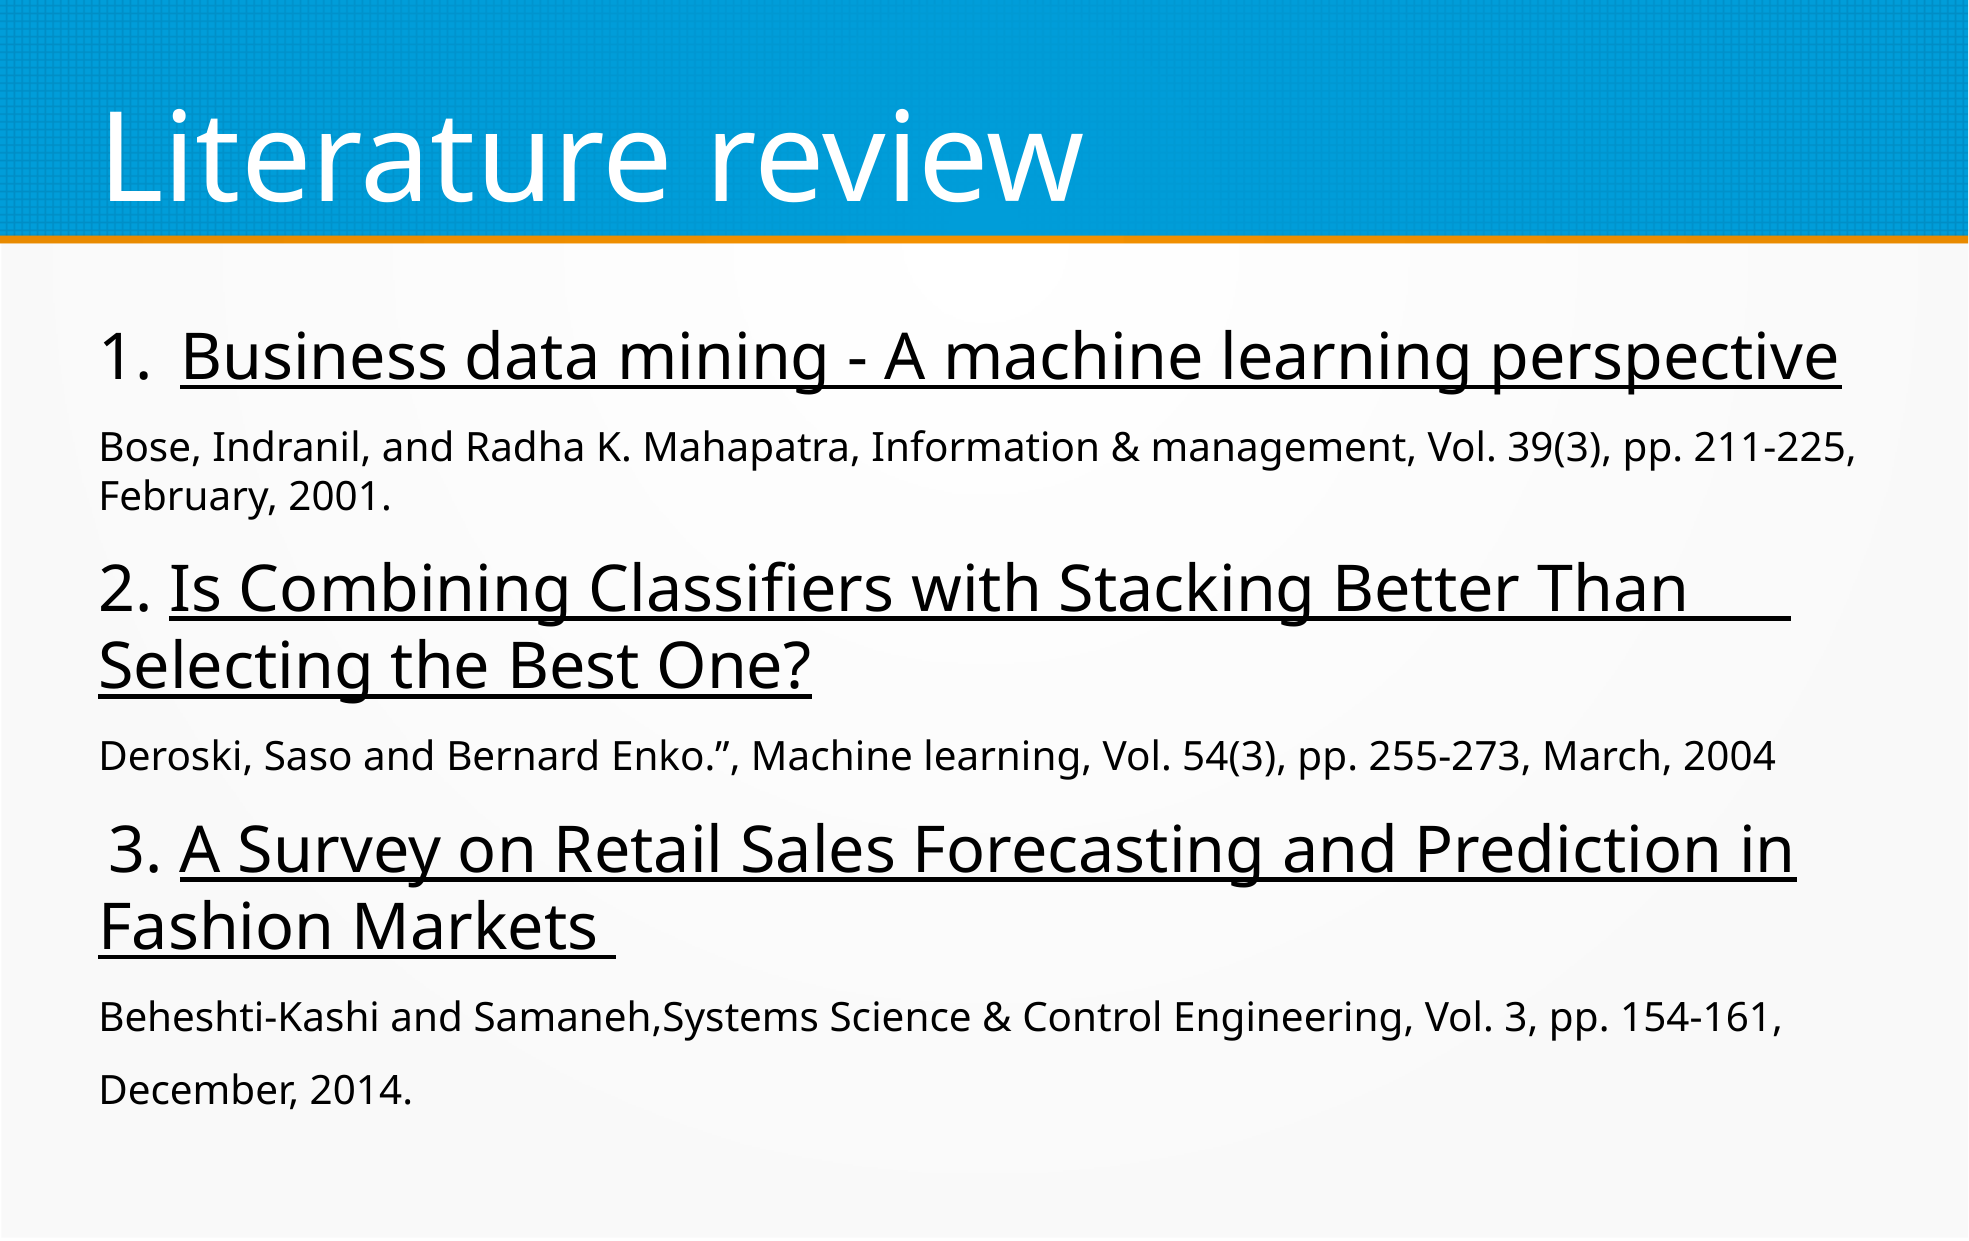

# Literature review
Business data mining - A machine learning perspective
Bose, Indranil, and Radha K. Mahapatra, Information & management, Vol. 39(3), pp. 211-225, February, 2001.
2. Is Combining Classifiers with Stacking Better Than Selecting the Best One?
Deroski, Saso and Bernard Enko.”, Machine learning, Vol. 54(3), pp. 255-273, March, 2004
 3. A Survey on Retail Sales Forecasting and Prediction in Fashion Markets
Beheshti-Kashi and Samaneh,Systems Science & Control Engineering, Vol. 3, pp. 154-161, December, 2014.